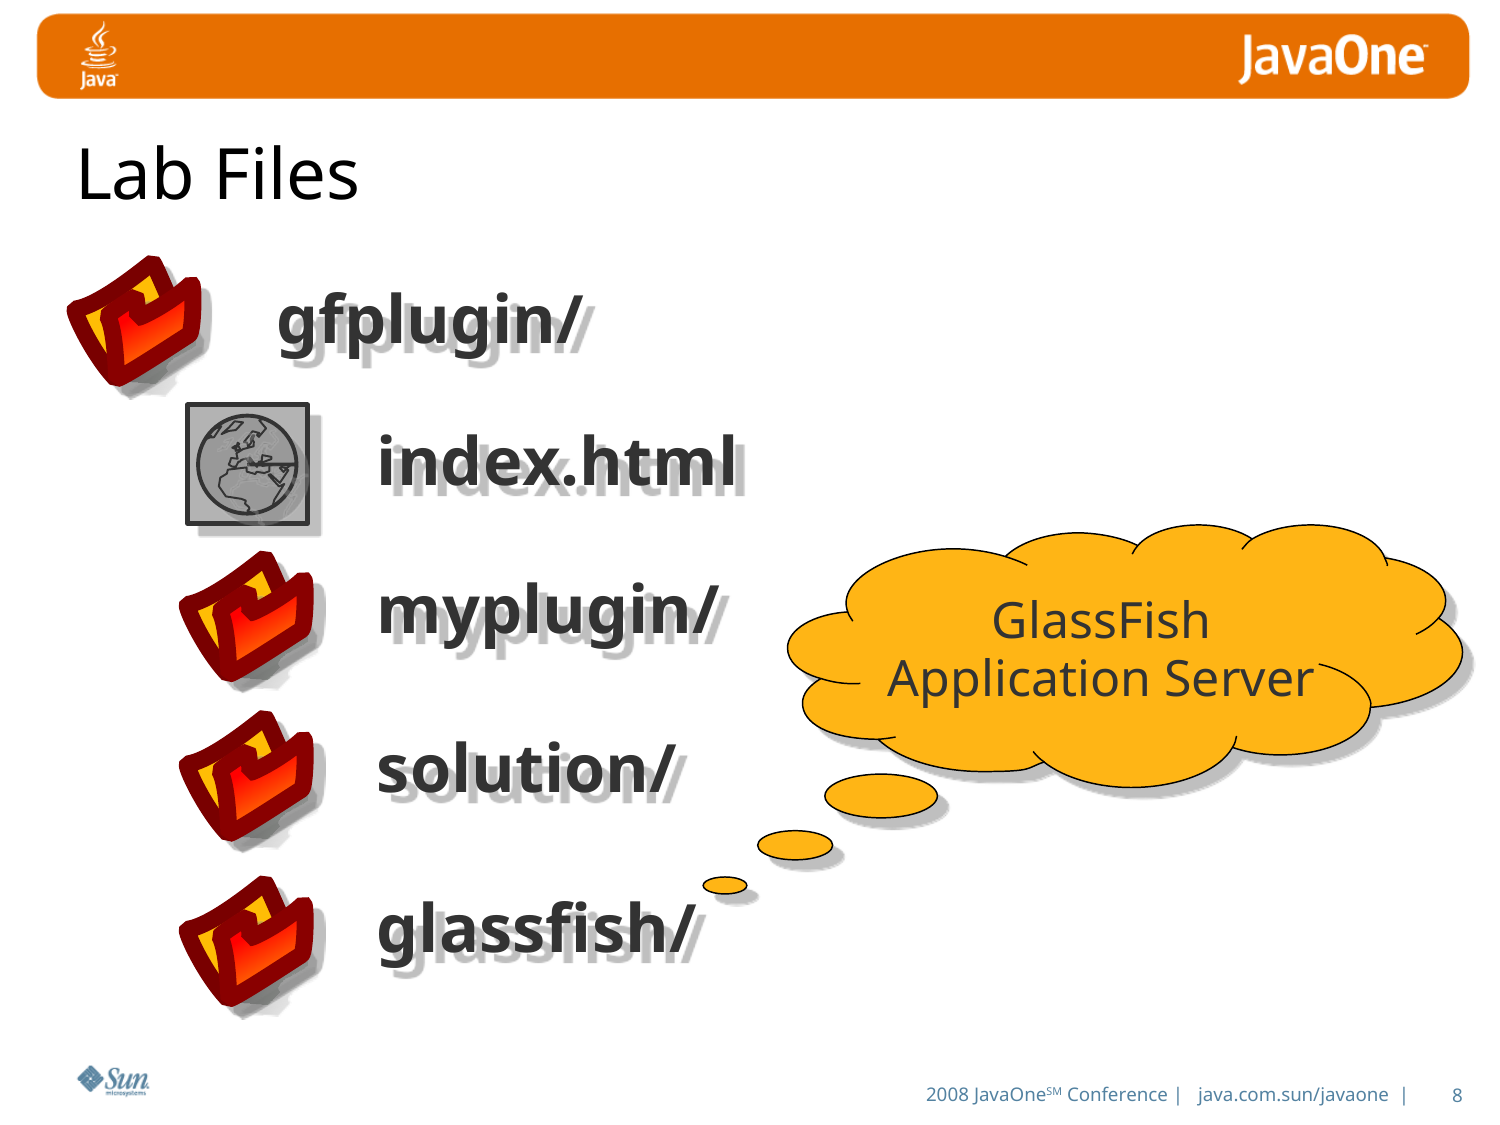

# Lab Files
gfplugin/
index.html
GlassFish Application Server
myplugin/
solution/
glassfish/